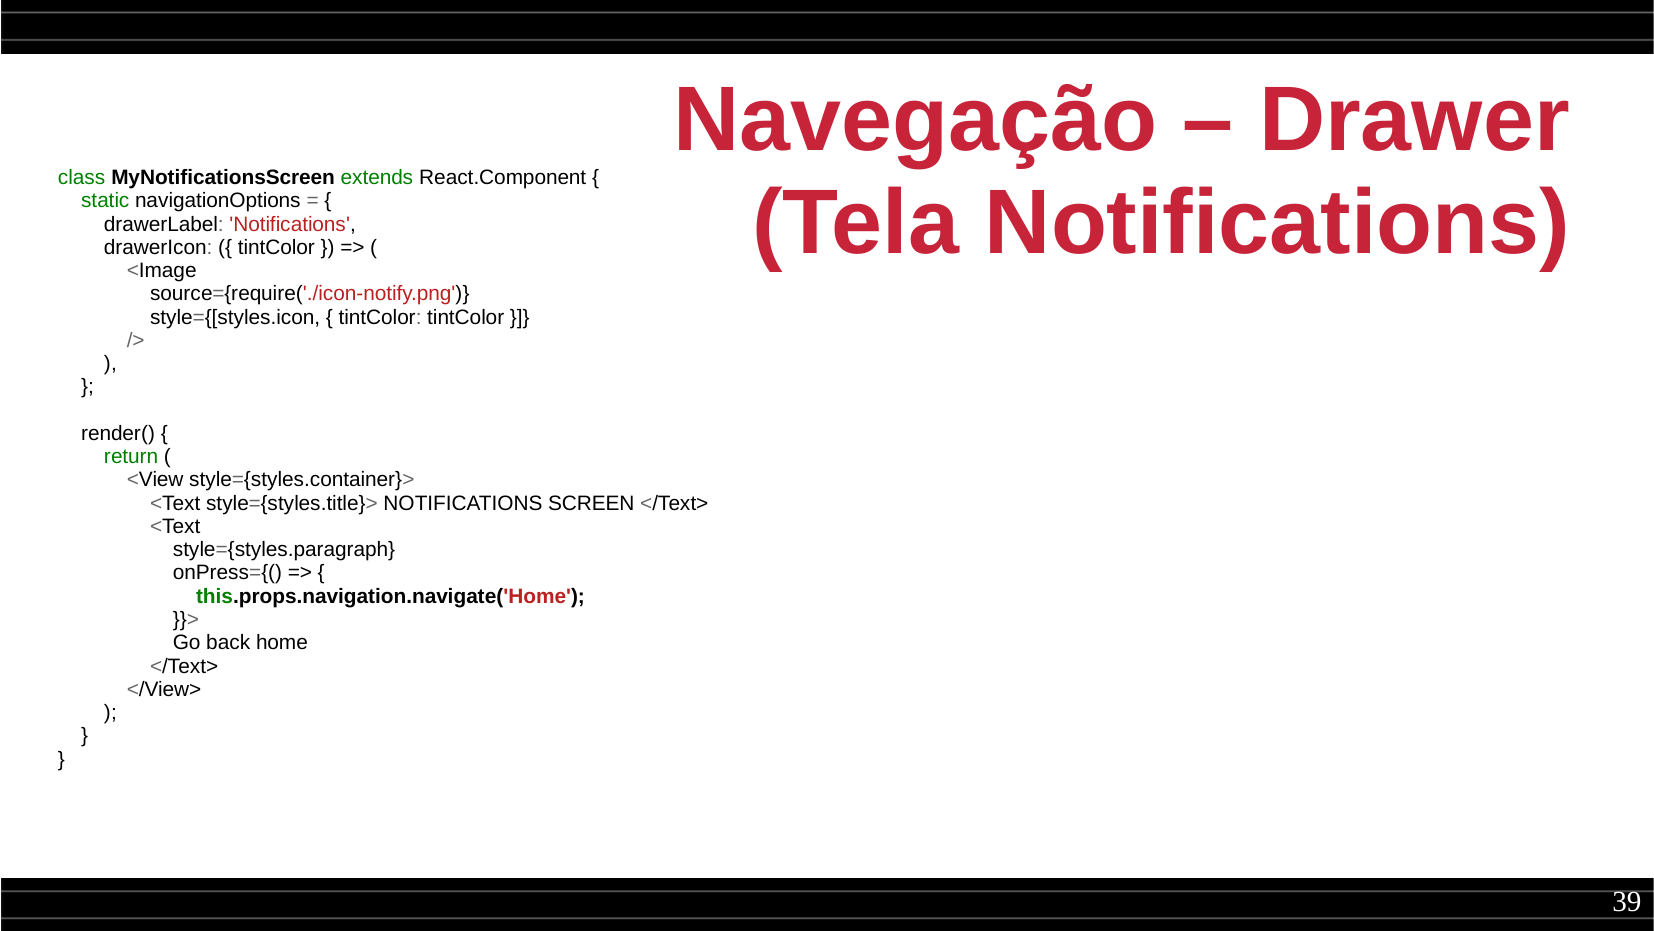

# Navegação – Drawer (Tela Notifications)
class MyNotificationsScreen extends React.Component {
 static navigationOptions = {
 drawerLabel: 'Notifications',
 drawerIcon: ({ tintColor }) => (
 <Image
 source={require('./icon-notify.png')}
 style={[styles.icon, { tintColor: tintColor }]}
 />
 ),
 };
 render() {
 return (
 <View style={styles.container}>
 <Text style={styles.title}> NOTIFICATIONS SCREEN </Text>
 <Text
 style={styles.paragraph}
 onPress={() => {
 this.props.navigation.navigate('Home');
 }}>
 Go back home
 </Text>
 </View>
 );
 }
}